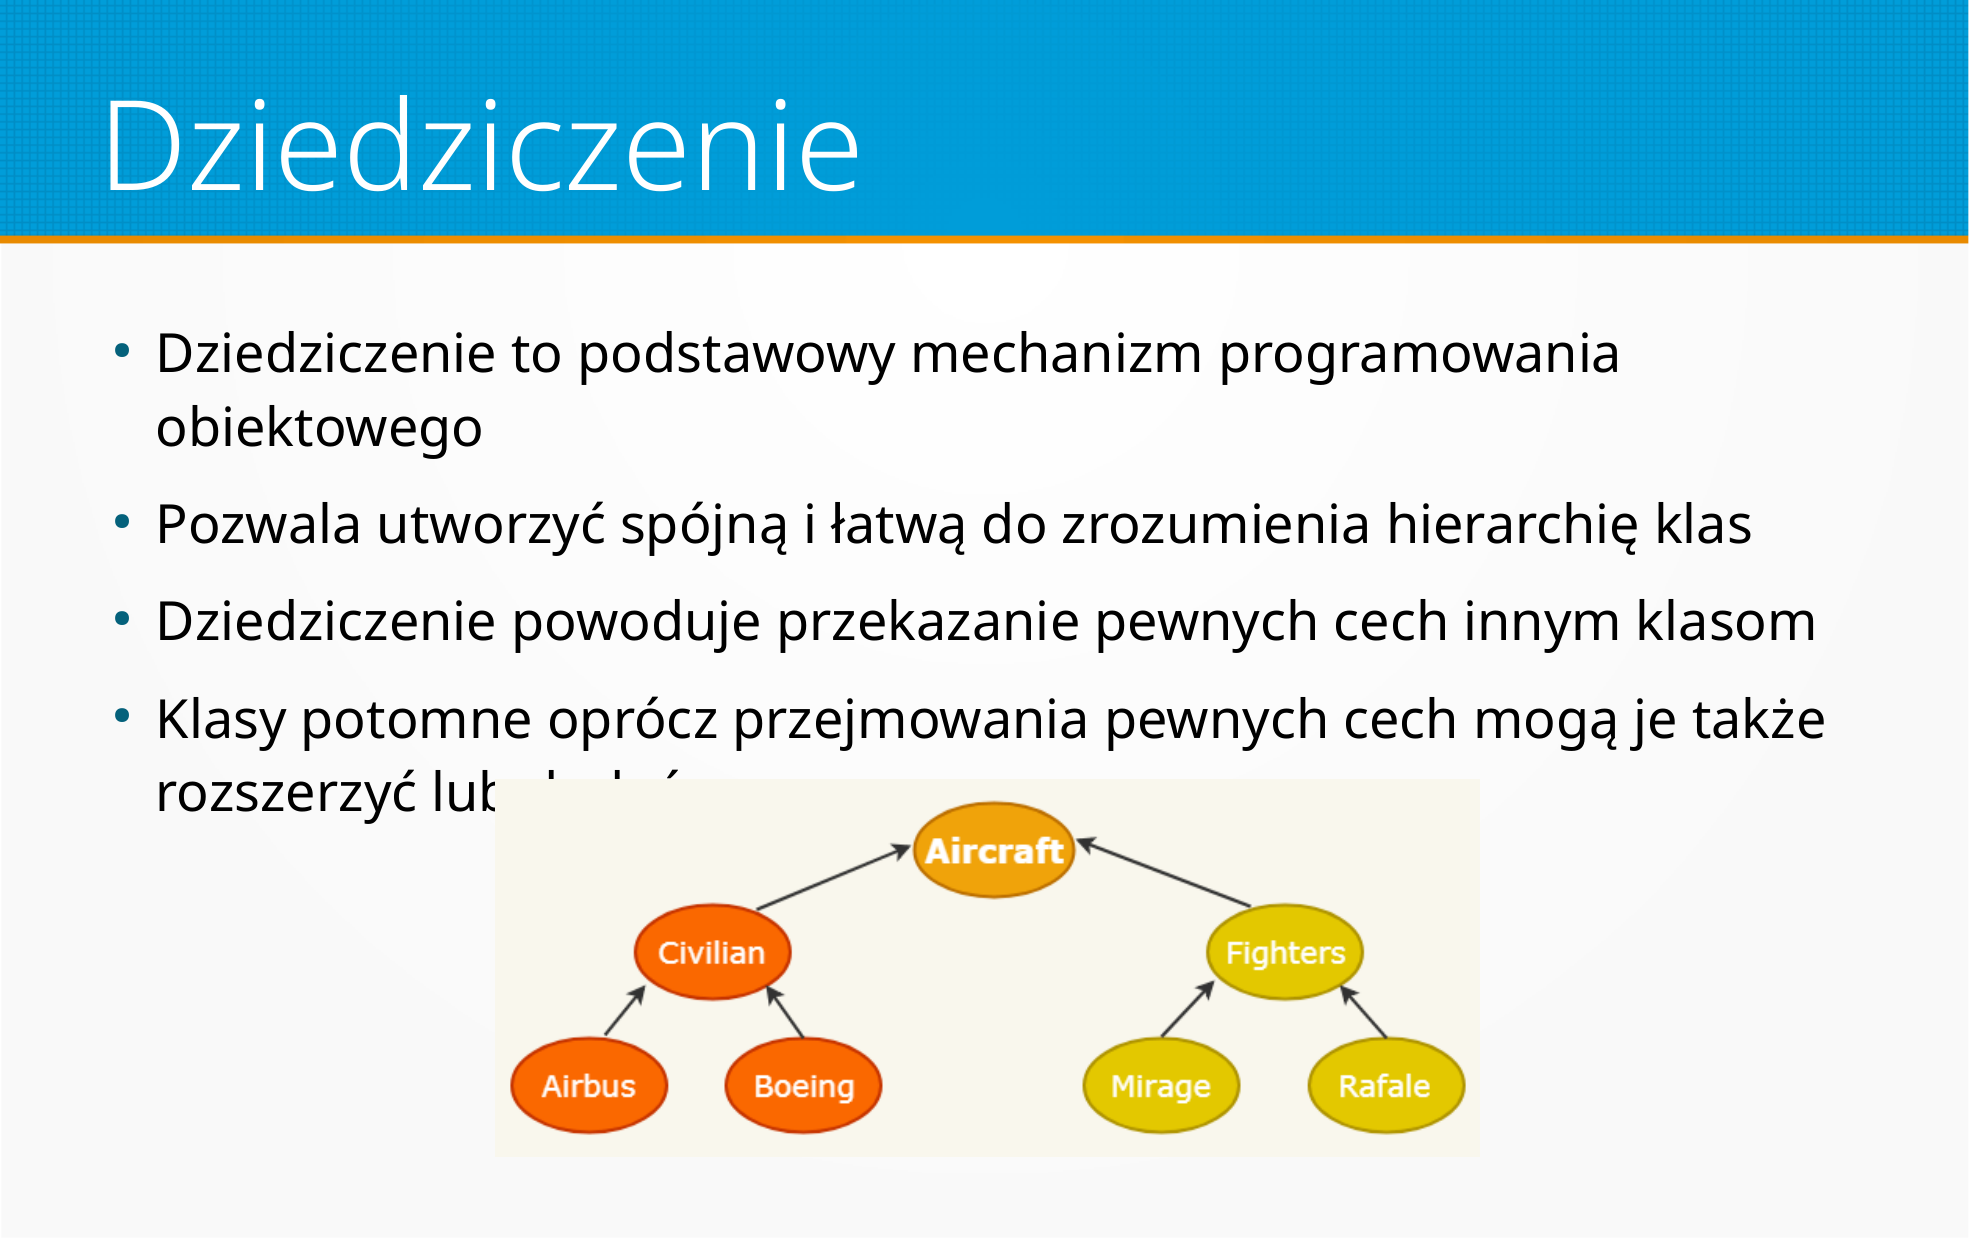

# Dziedziczenie
Dziedziczenie to podstawowy mechanizm programowania obiektowego
Pozwala utworzyć spójną i łatwą do zrozumienia hierarchię klas
Dziedziczenie powoduje przekazanie pewnych cech innym klasom
Klasy potomne oprócz przejmowania pewnych cech mogą je także rozszerzyć lub dodać nowe